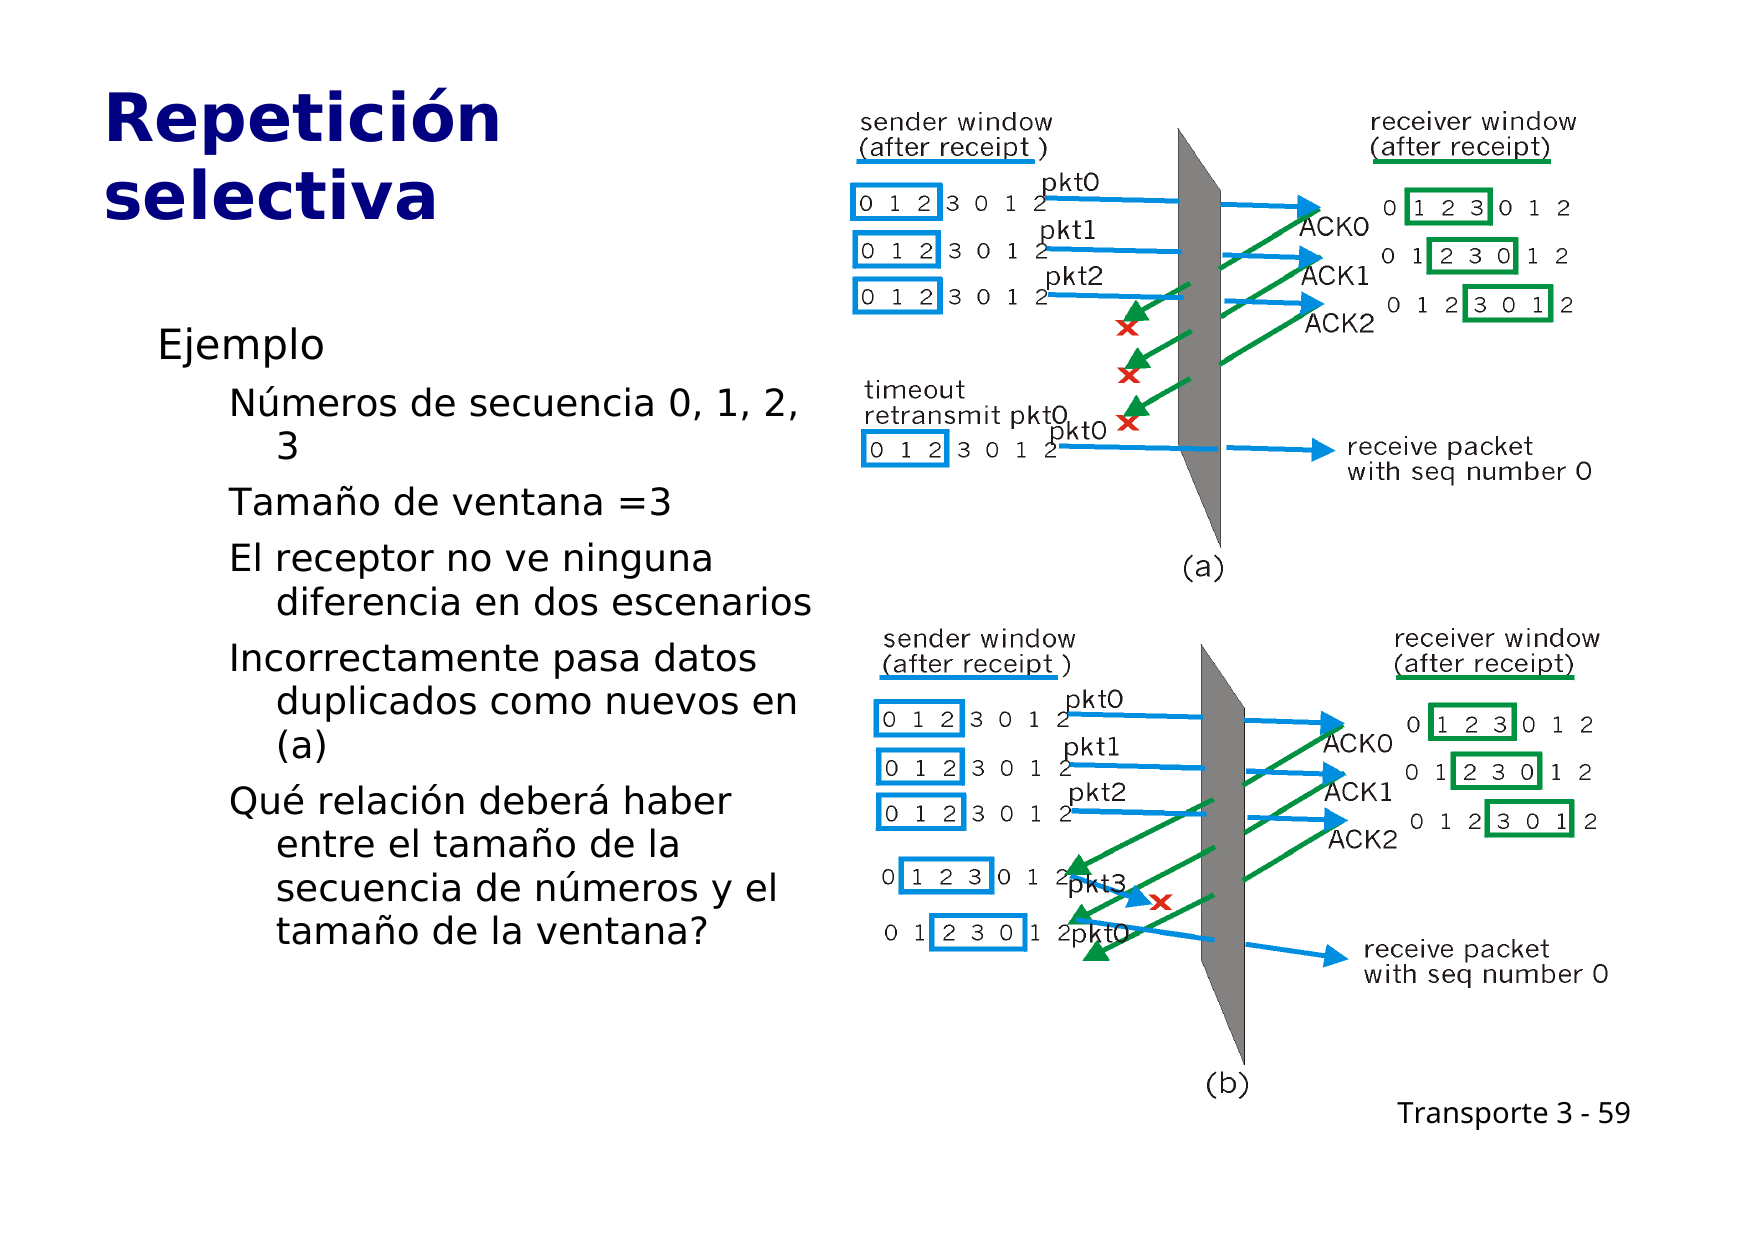

# Repetición selectiva
Ejemplo
Números de secuencia 0, 1, 2, 3
Tamaño de ventana =3
El receptor no ve ninguna diferencia en dos escenarios
Incorrectamente pasa datos duplicados como nuevos en (a)
Qué relación deberá haber entre el tamaño de la secuencia de números y el tamaño de la ventana?